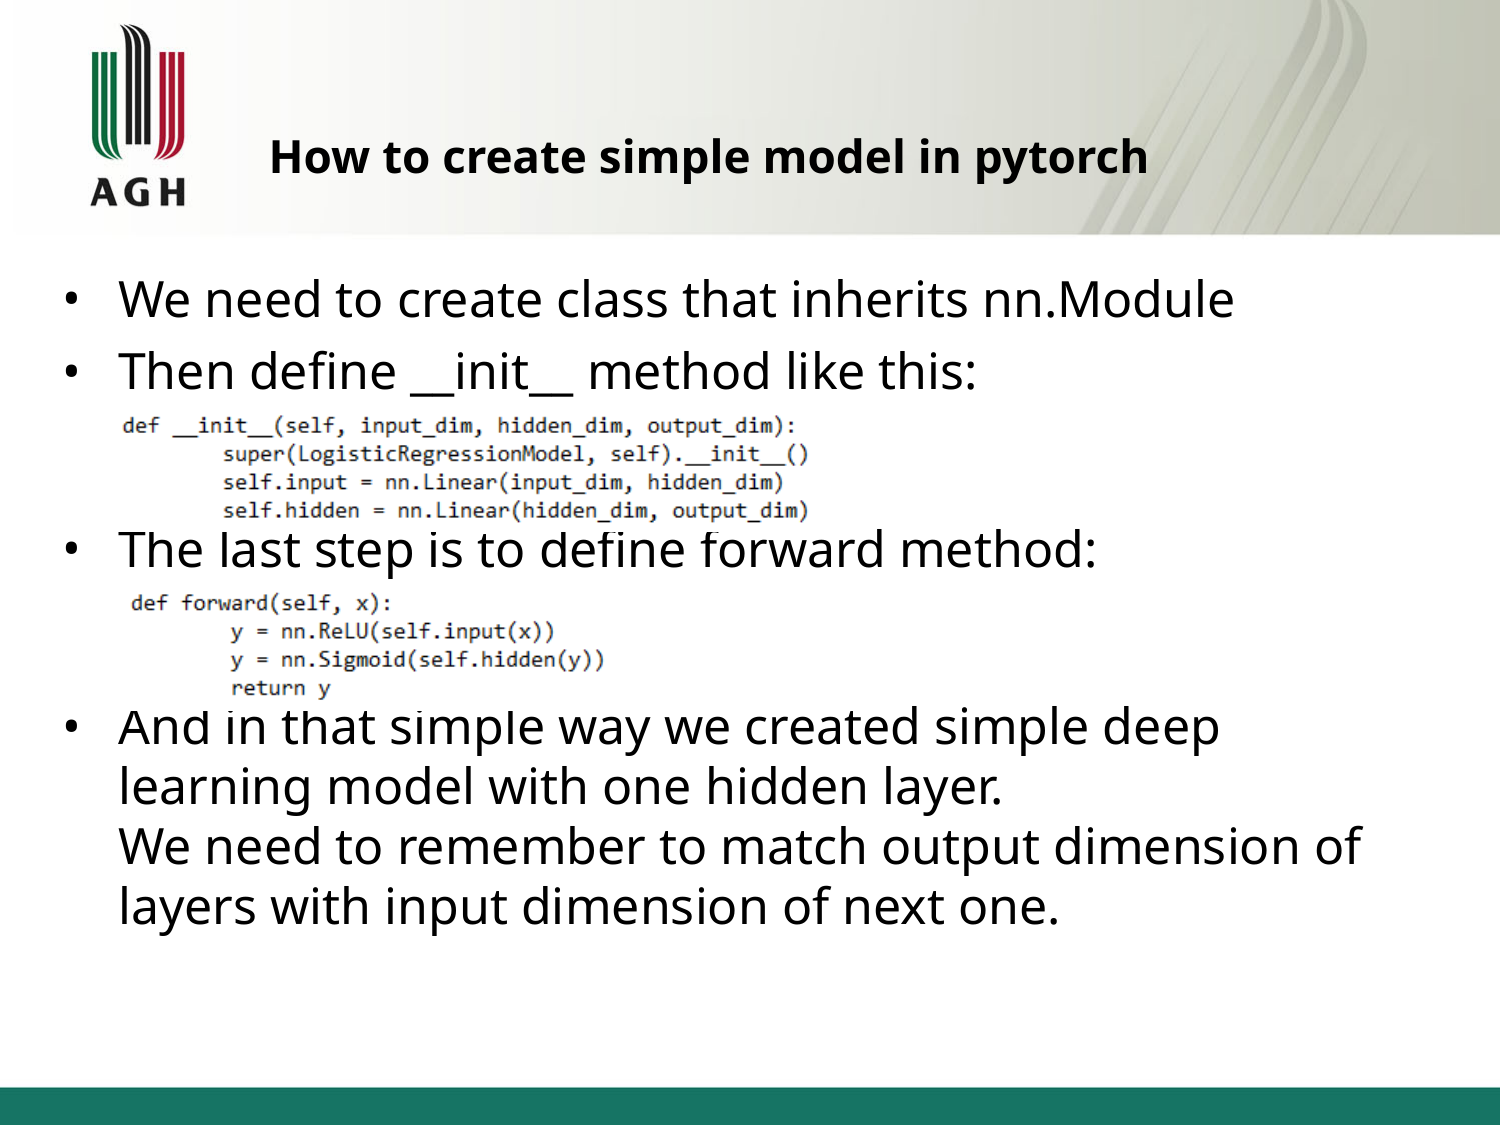

How to create simple model in pytorch
We need to create class that inherits nn.Module
Then define __init__ method like this:
The last step is to define forward method:
And in that simple way we created simple deep learning model with one hidden layer.
We need to remember to match output dimension of layers with input dimension of next one.